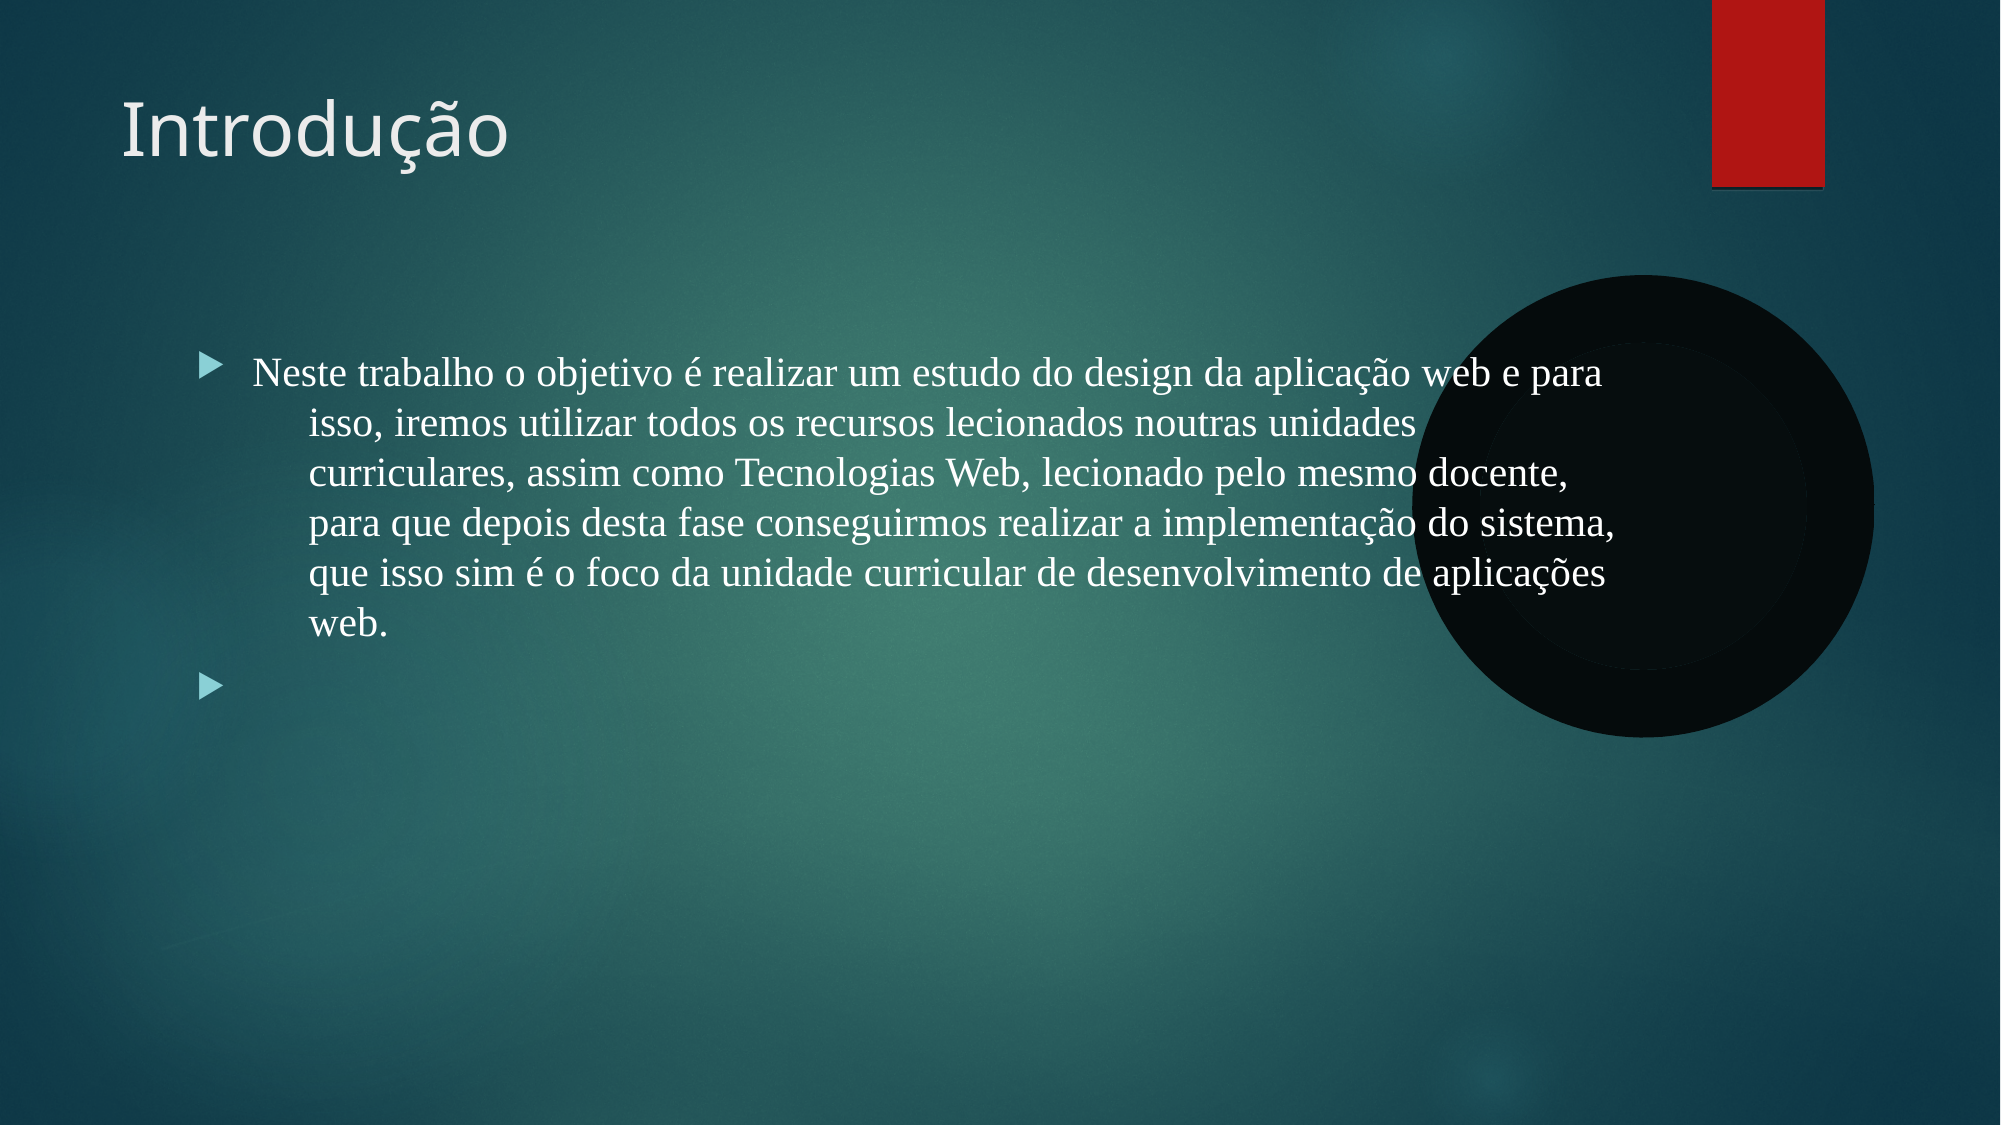

# Introdução
Neste trabalho o objetivo é realizar um estudo do design da aplicação web e para isso, iremos utilizar todos os recursos lecionados noutras unidades curriculares, assim como Tecnologias Web, lecionado pelo mesmo docente, para que depois desta fase conseguirmos realizar a implementação do sistema, que isso sim é o foco da unidade curricular de desenvolvimento de aplicações web.